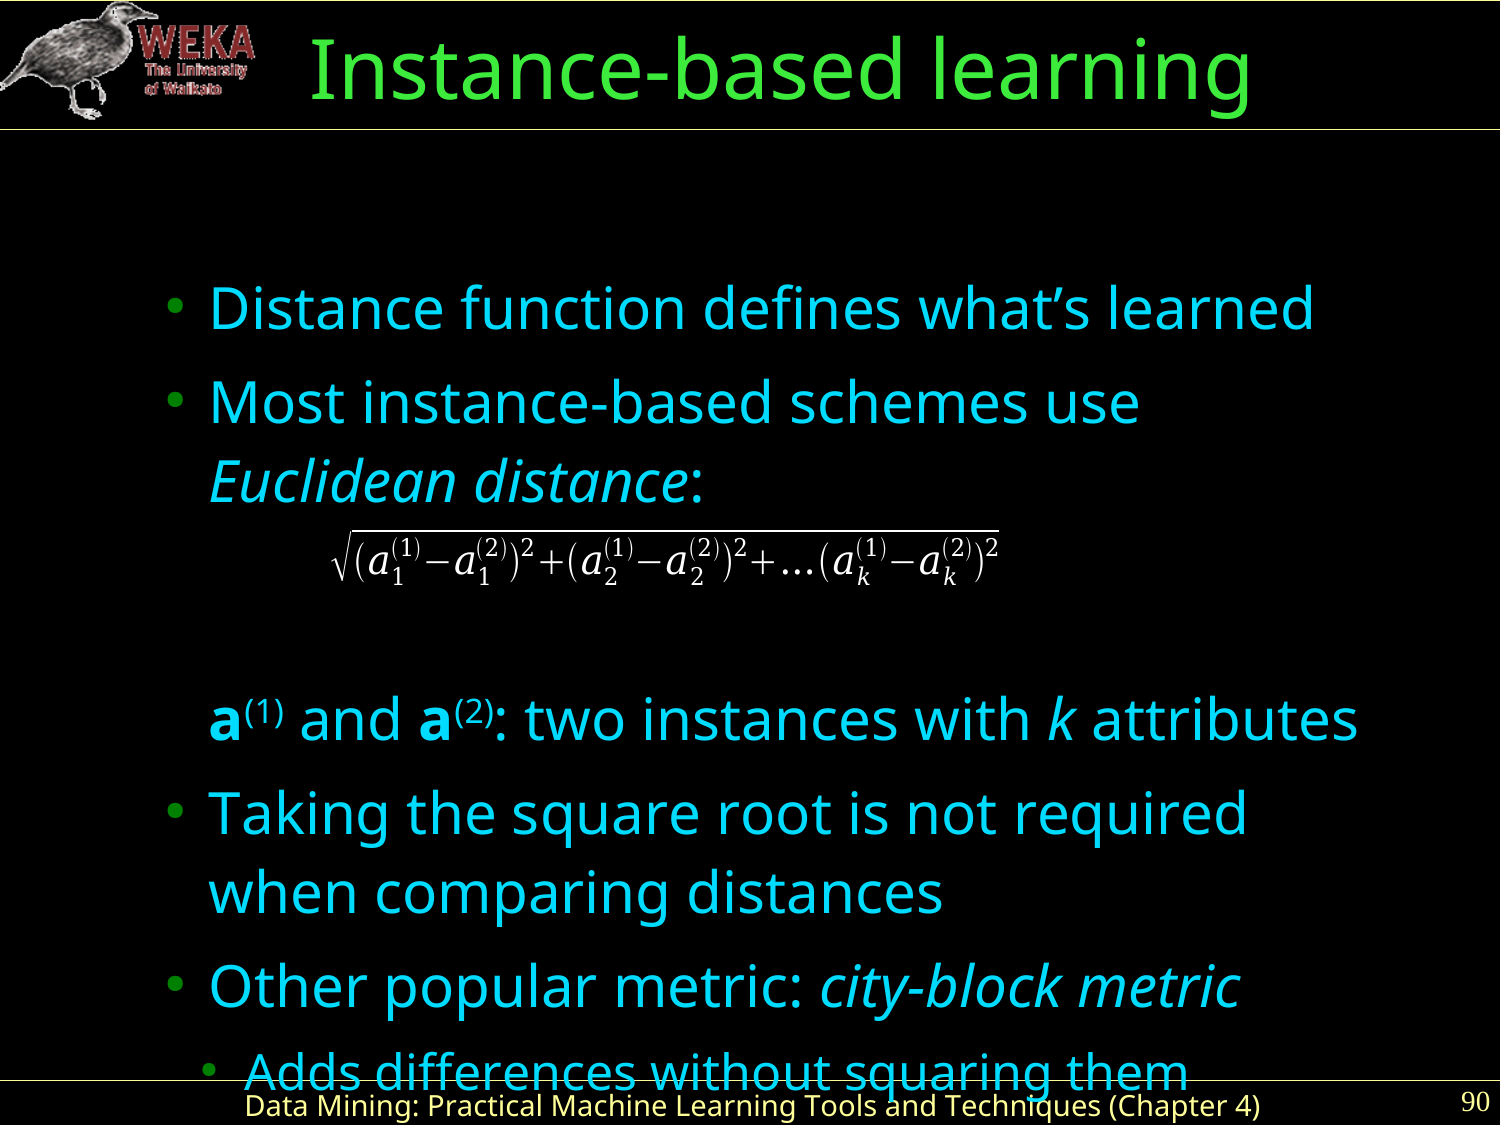

# Instance-based learning
Distance function defines what’s learned
Most instance-based schemes use Euclidean distance:
a(1) and a(2): two instances with k attributes
Taking the square root is not required when comparing distances
Other popular metric: city-block metric
Adds differences without squaring them
Data Mining: Practical Machine Learning Tools and Techniques (Chapter 4)
90